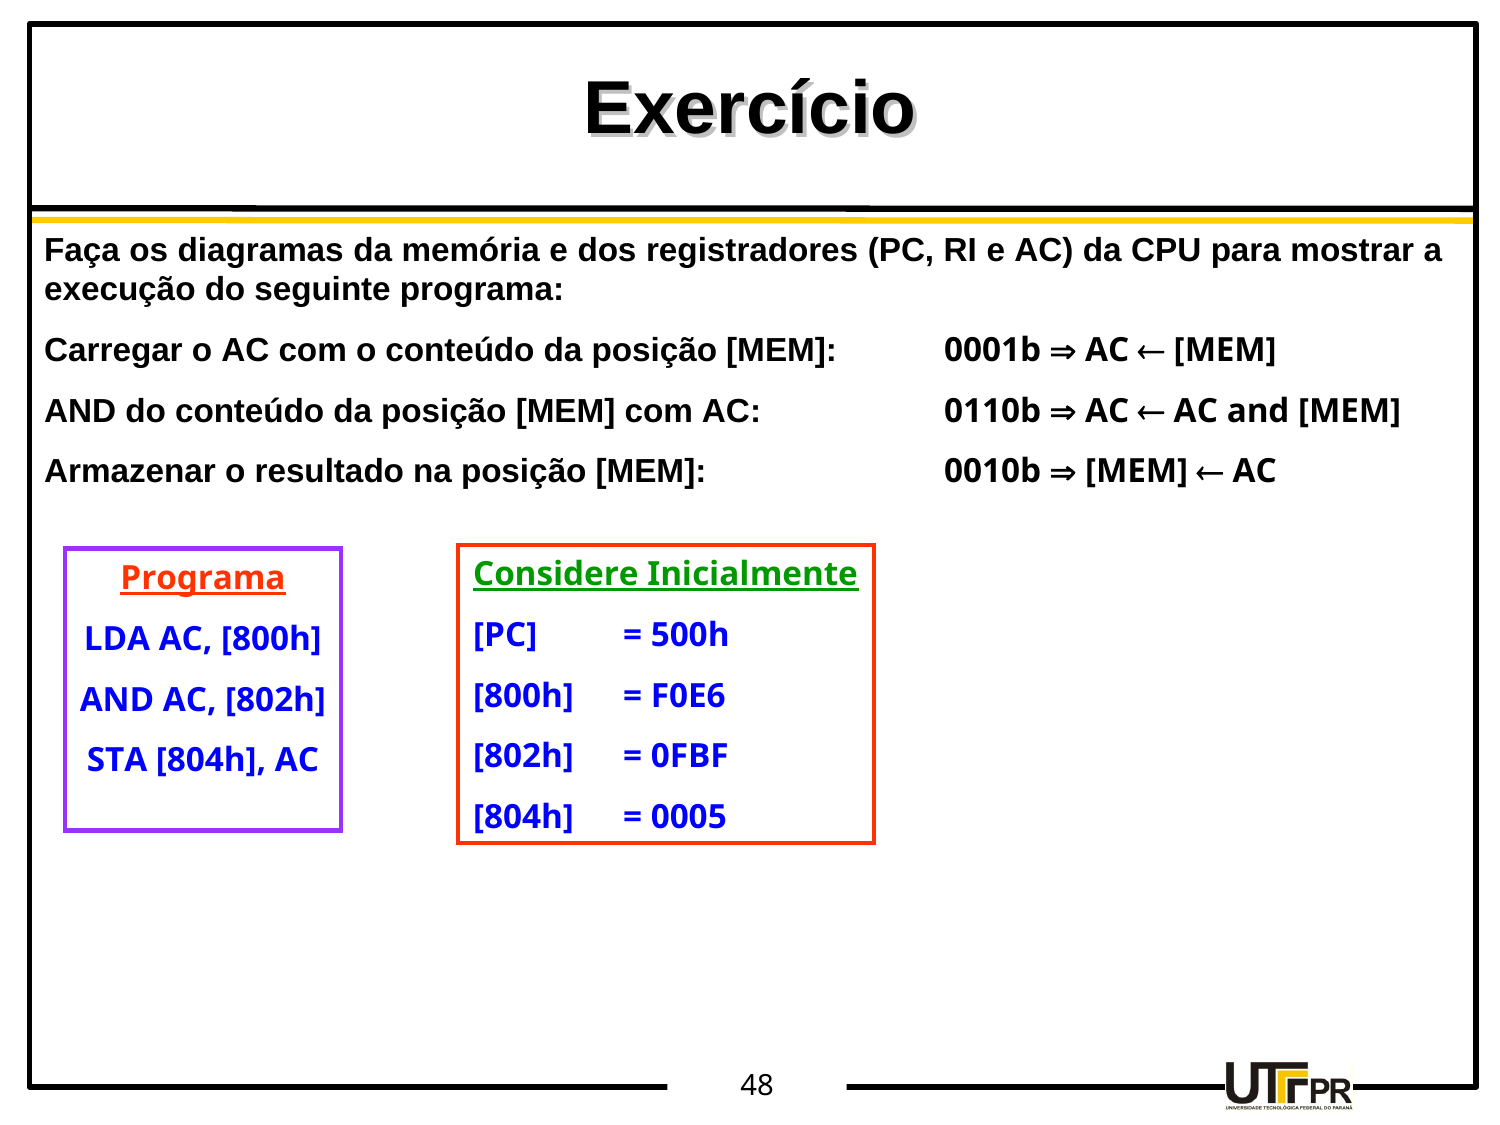

# Exercício
Faça os diagramas da memória e dos registradores (PC, RI e AC) da CPU para mostrar a execução do seguinte programa:
Carregar o AC com o conteúdo da posição [MEM]:	0001b  AC  [MEM]
AND do conteúdo da posição [MEM] com AC:		0110b  AC  AC and [MEM]
Armazenar o resultado na posição [MEM]: 		0010b  [MEM]  AC
Considere Inicialmente
[PC]	= 500h
[800h] 	= F0E6
[802h] 	= 0FBF
[804h] 	= 0005
Programa
LDA AC, [800h]
AND AC, [802h]
STA [804h], AC